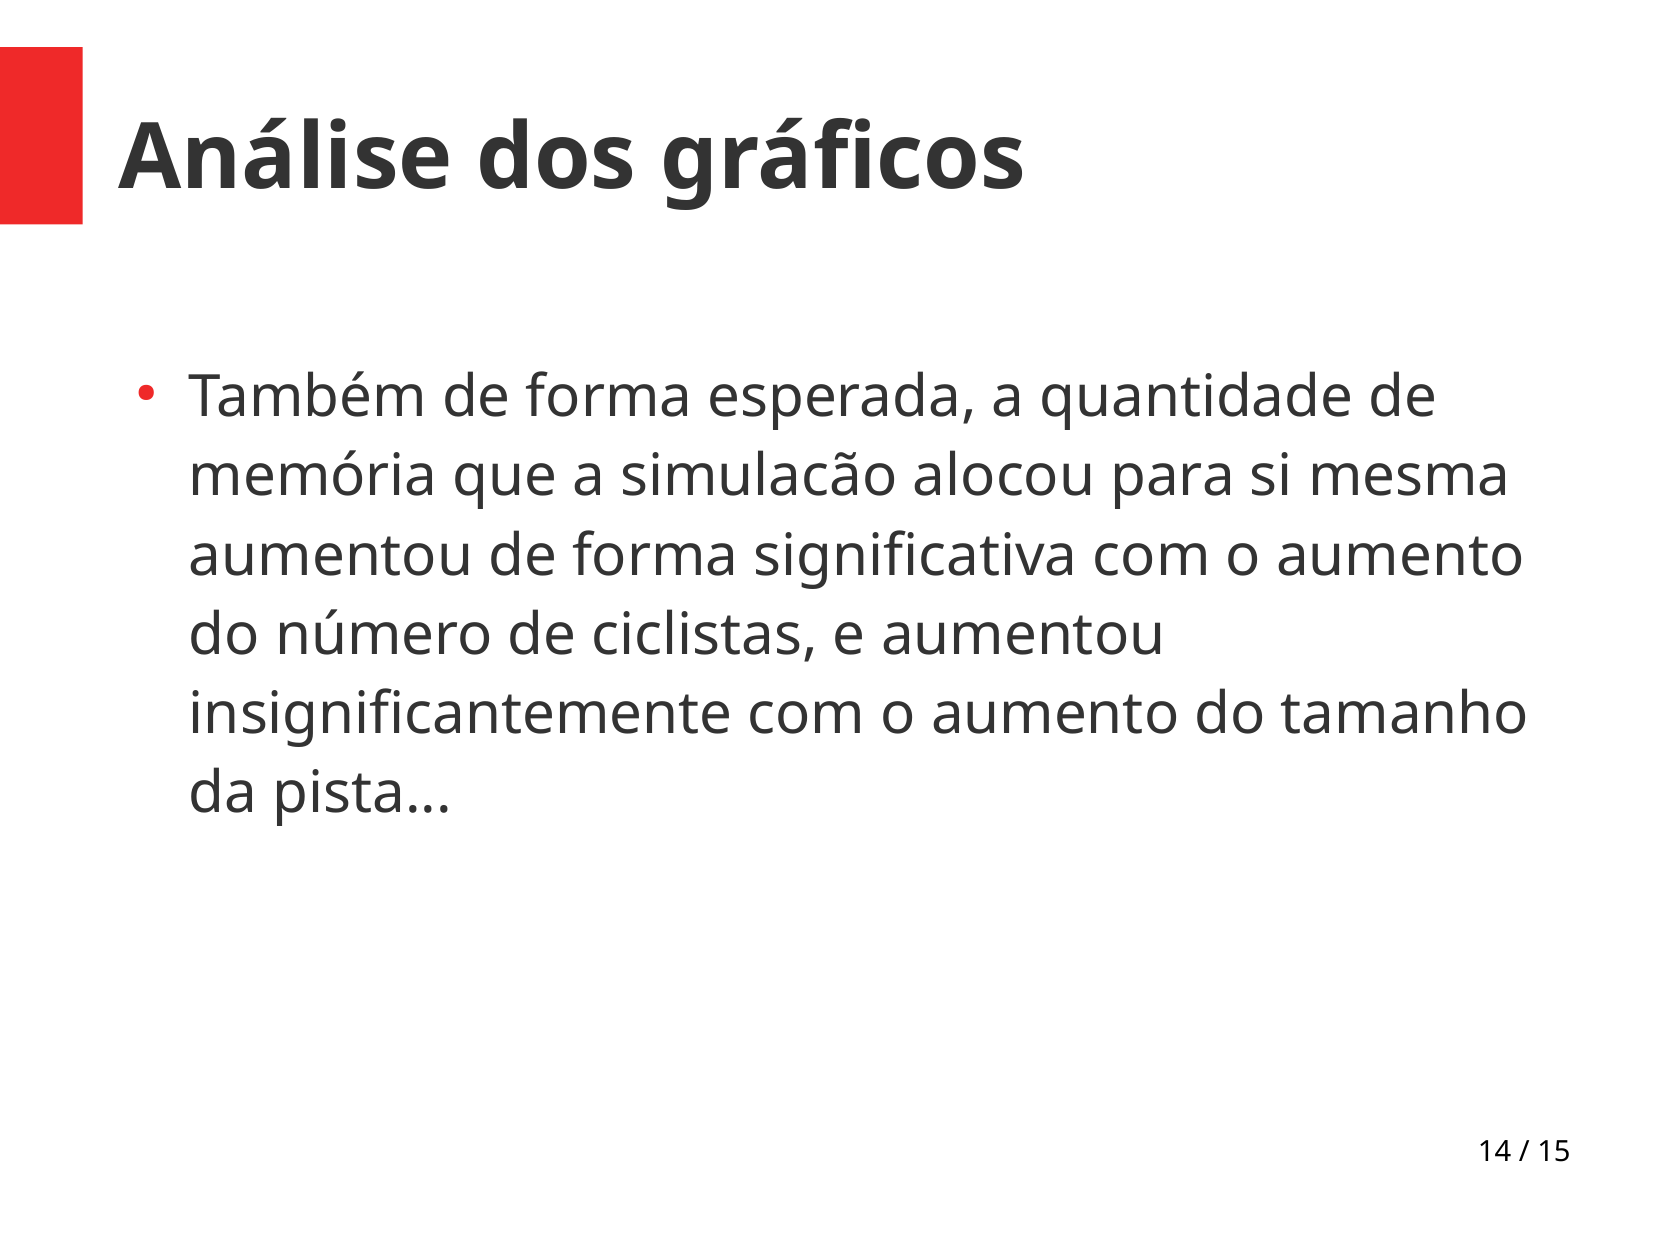

# Análise dos gráficos
Também de forma esperada, a quantidade de memória que a simulacão alocou para si mesma aumentou de forma significativa com o aumento do número de ciclistas, e aumentou insignificantemente com o aumento do tamanho da pista...
14